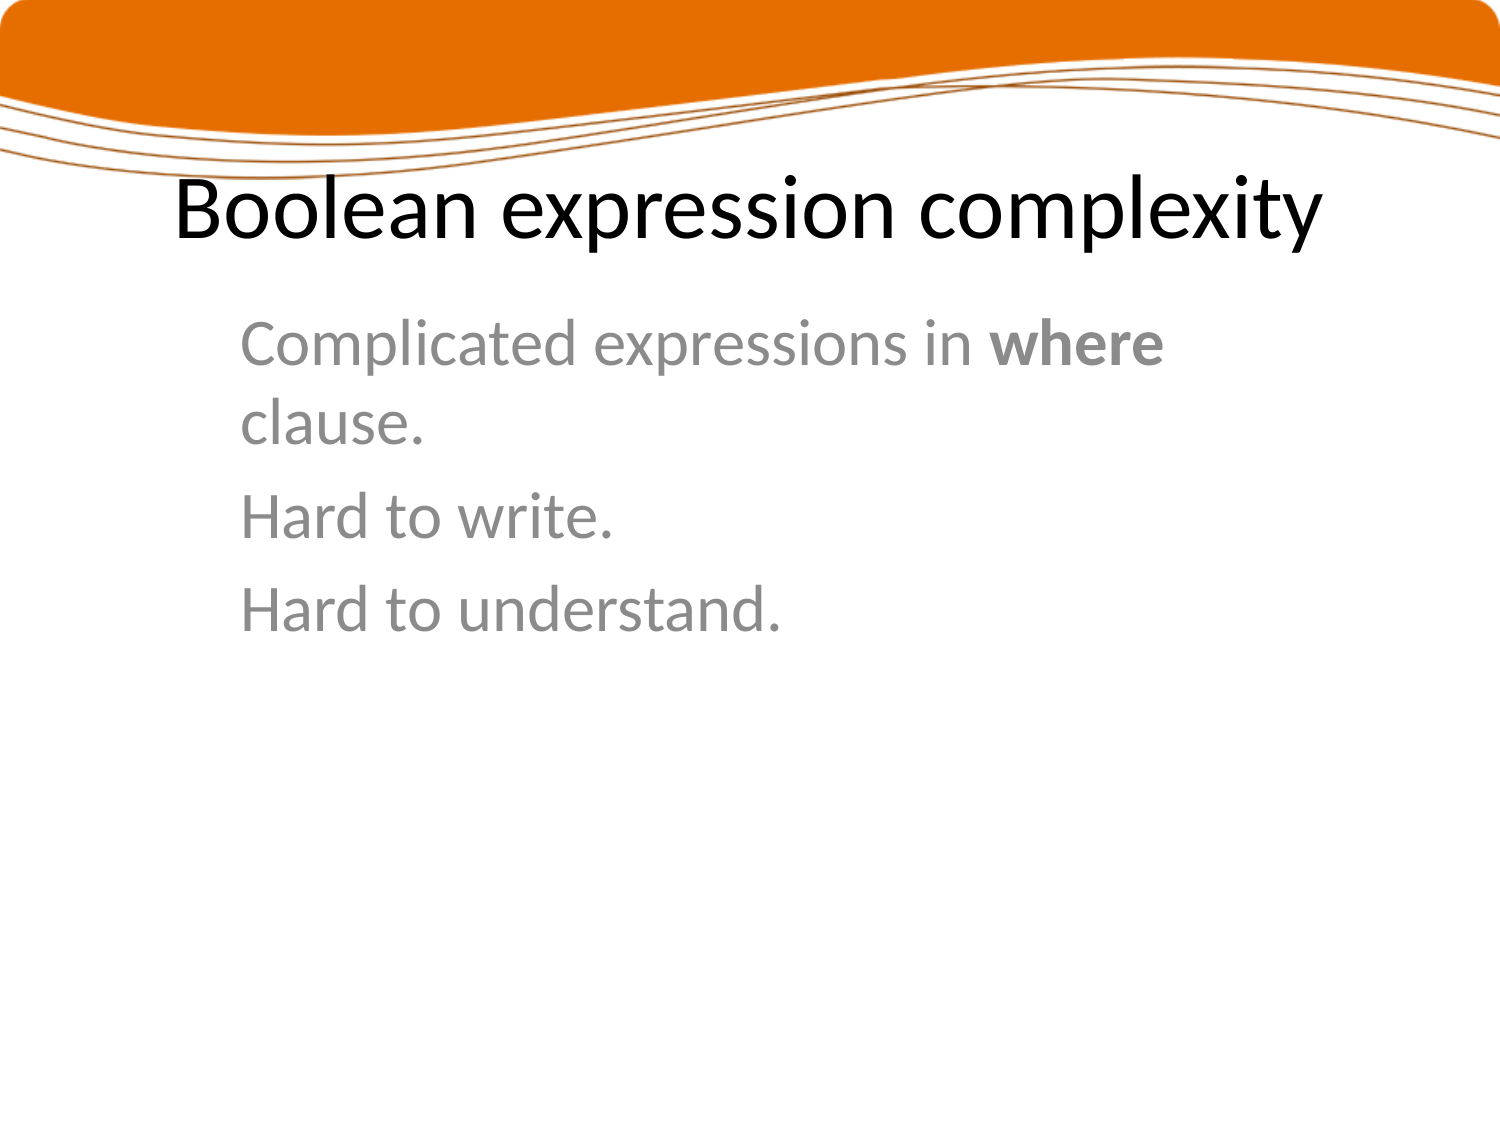

Boolean expression complexity
# Complicated expressions in where clause.
Hard to write.
Hard to understand.